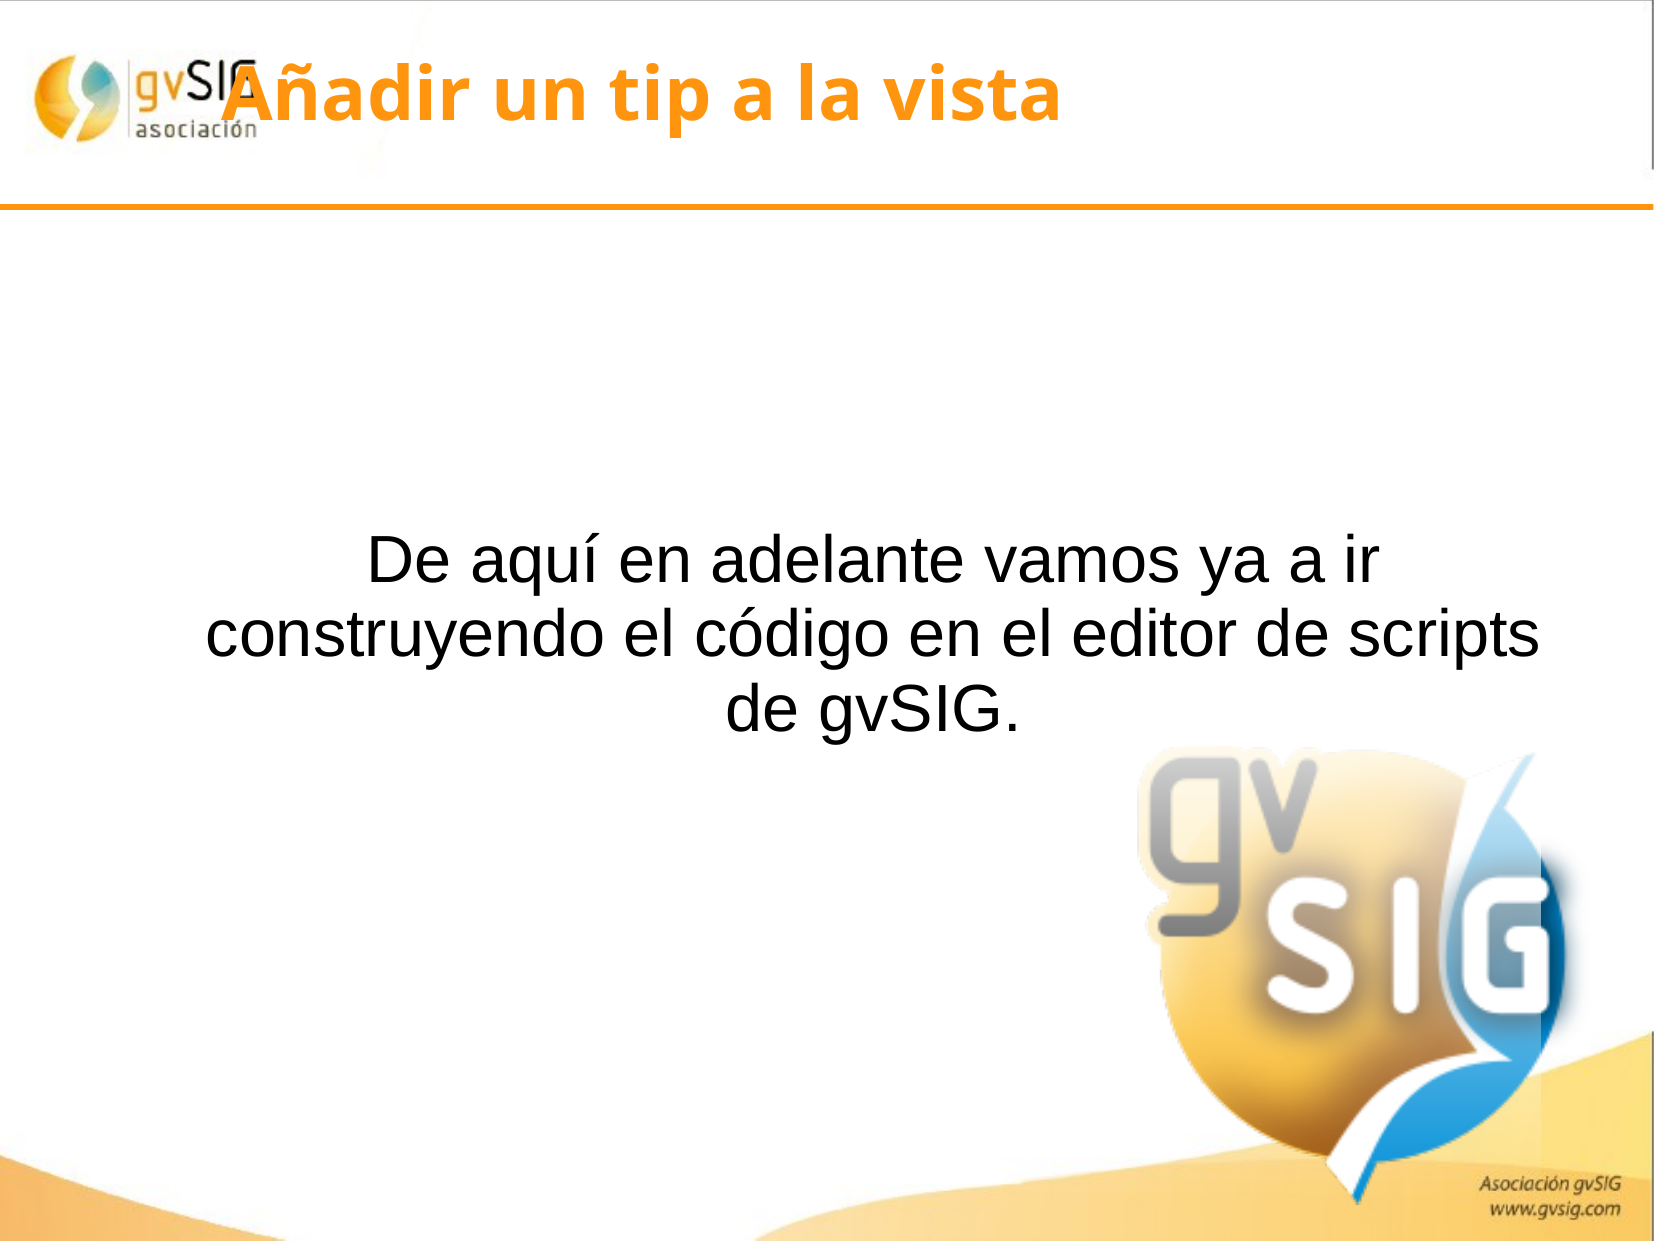

# Añadir un tip a la vista
De aquí en adelante vamos ya a ir construyendo el código en el editor de scripts de gvSIG.